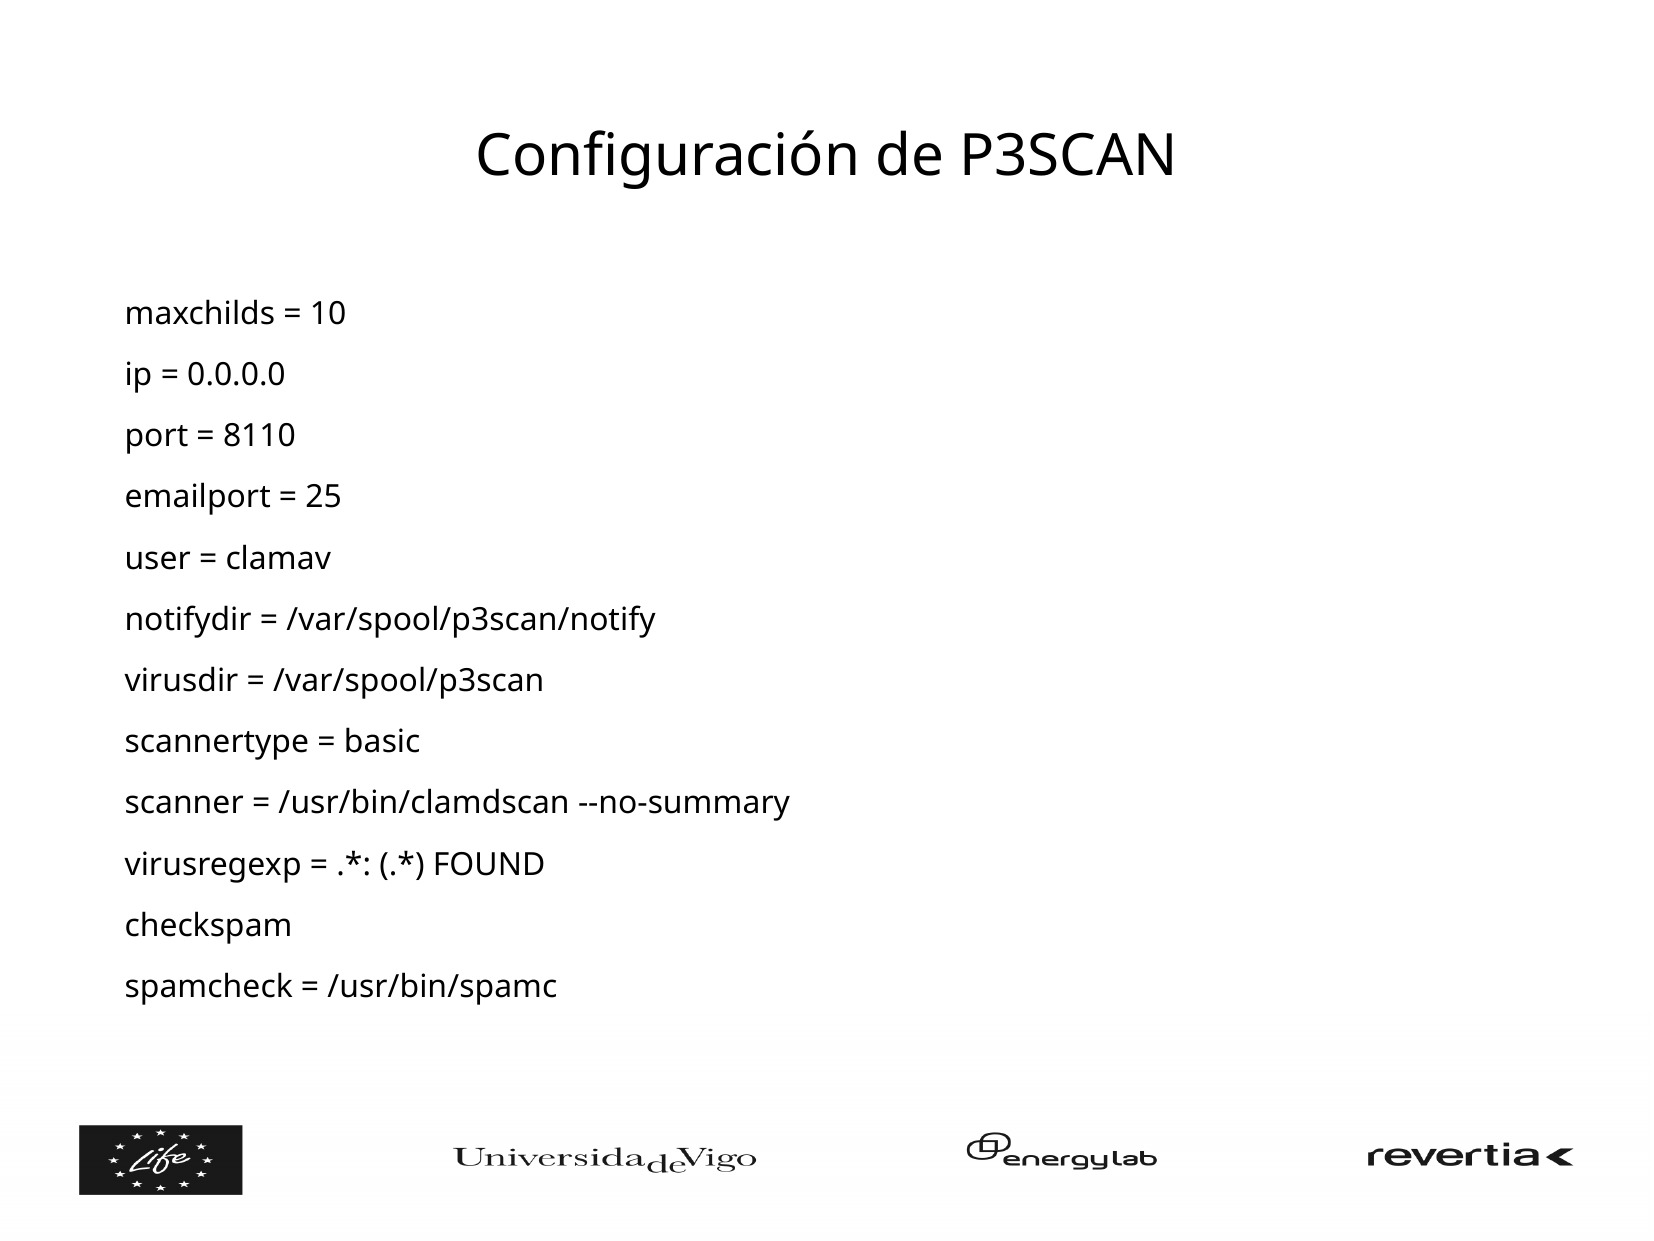

# Configuración de P3SCAN
maxchilds = 10
ip = 0.0.0.0
port = 8110
emailport = 25
user = clamav
notifydir = /var/spool/p3scan/notify
virusdir = /var/spool/p3scan
scannertype = basic
scanner = /usr/bin/clamdscan --no-summary
virusregexp = .*: (.*) FOUND
checkspam
spamcheck = /usr/bin/spamc